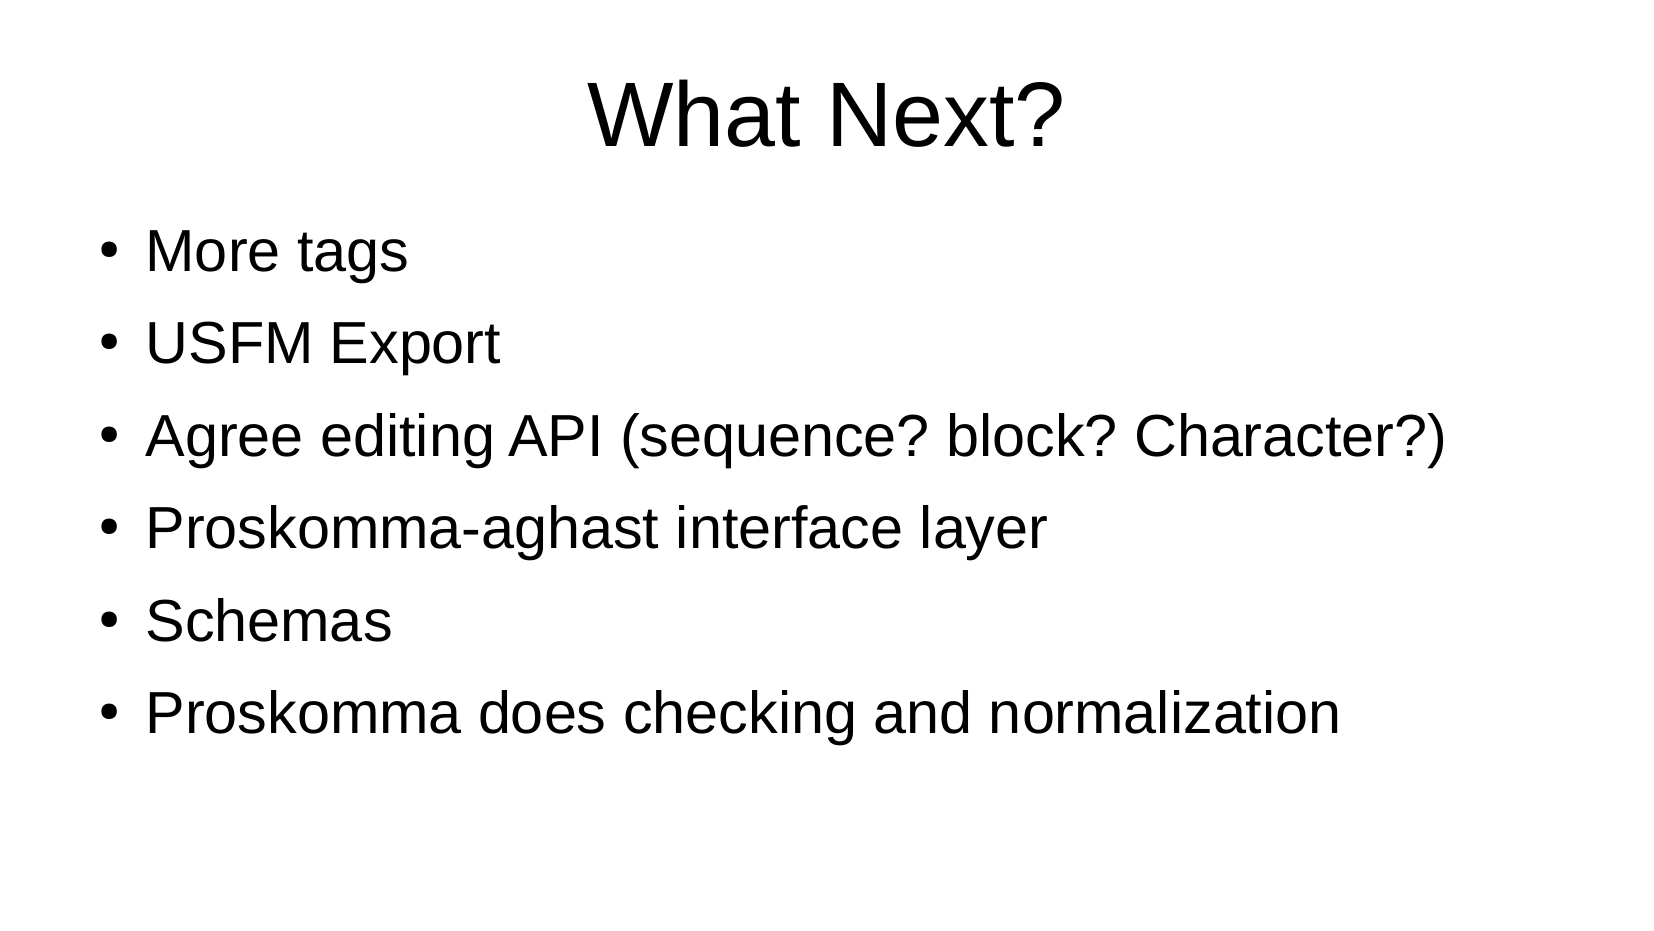

# What Next?
More tags
USFM Export
Agree editing API (sequence? block? Character?)
Proskomma-aghast interface layer
Schemas
Proskomma does checking and normalization